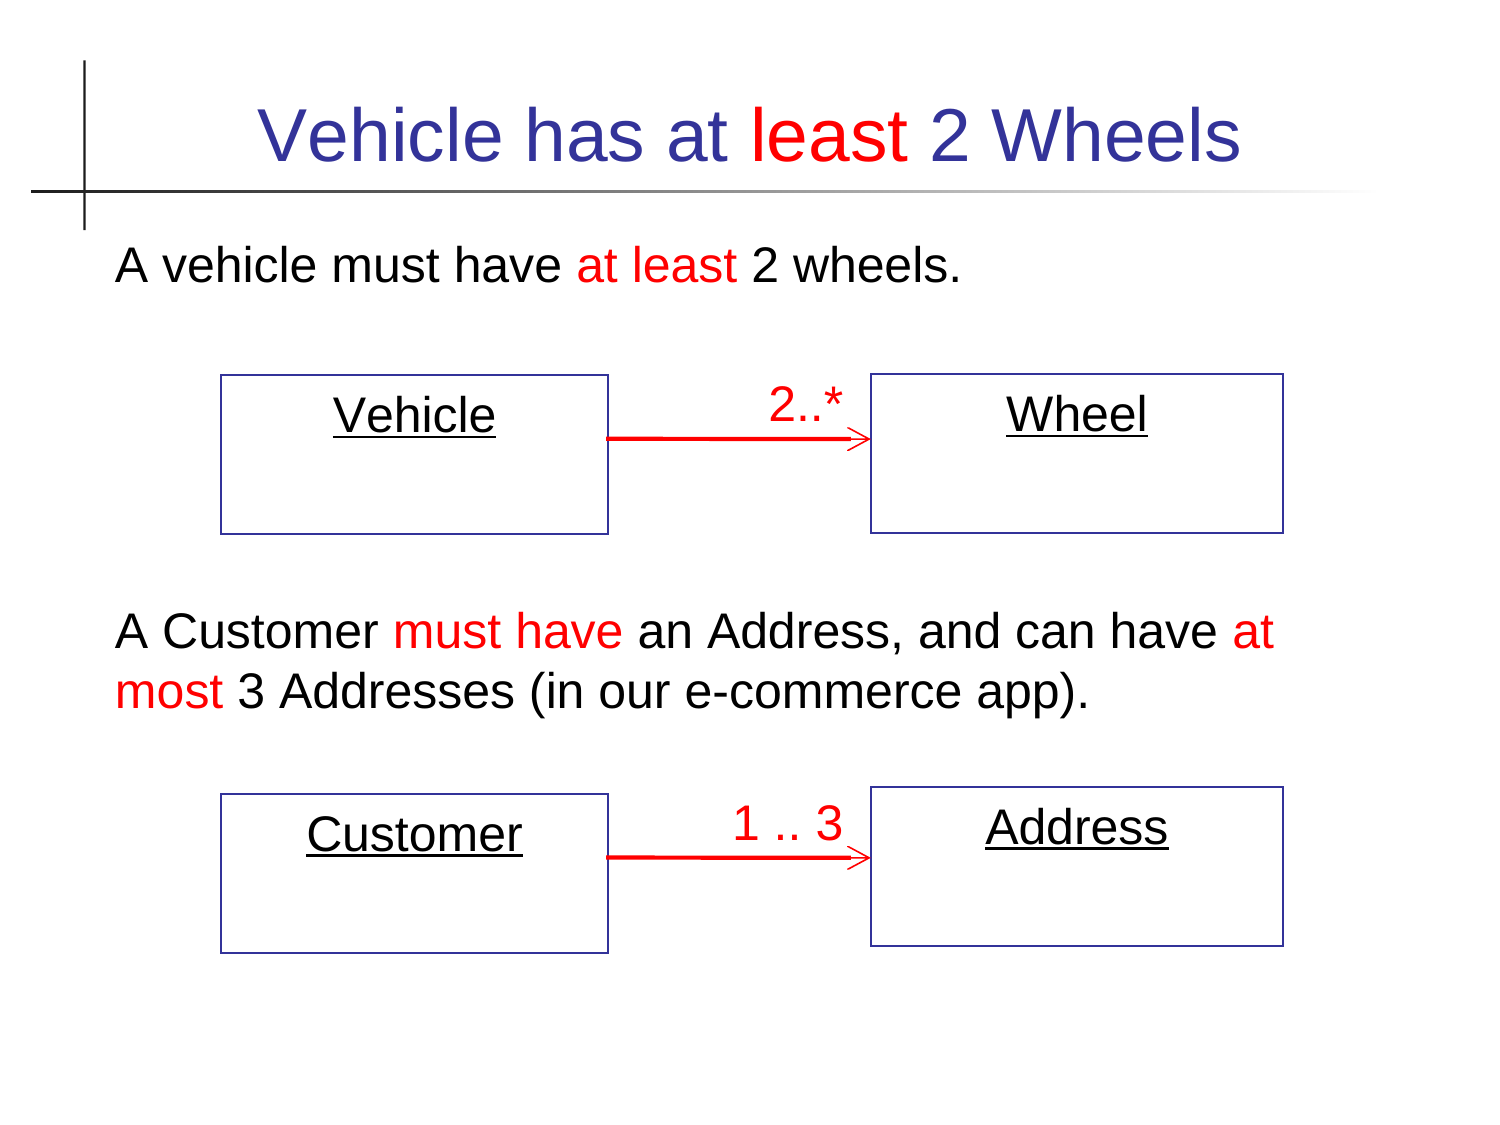

# Vehicle has at least 2 Wheels
A vehicle must have at least 2 wheels.
2..*
Wheel
Vehicle
A Customer must have an Address, and can have at most 3 Addresses (in our e-commerce app).
1 .. 3
Address
Customer